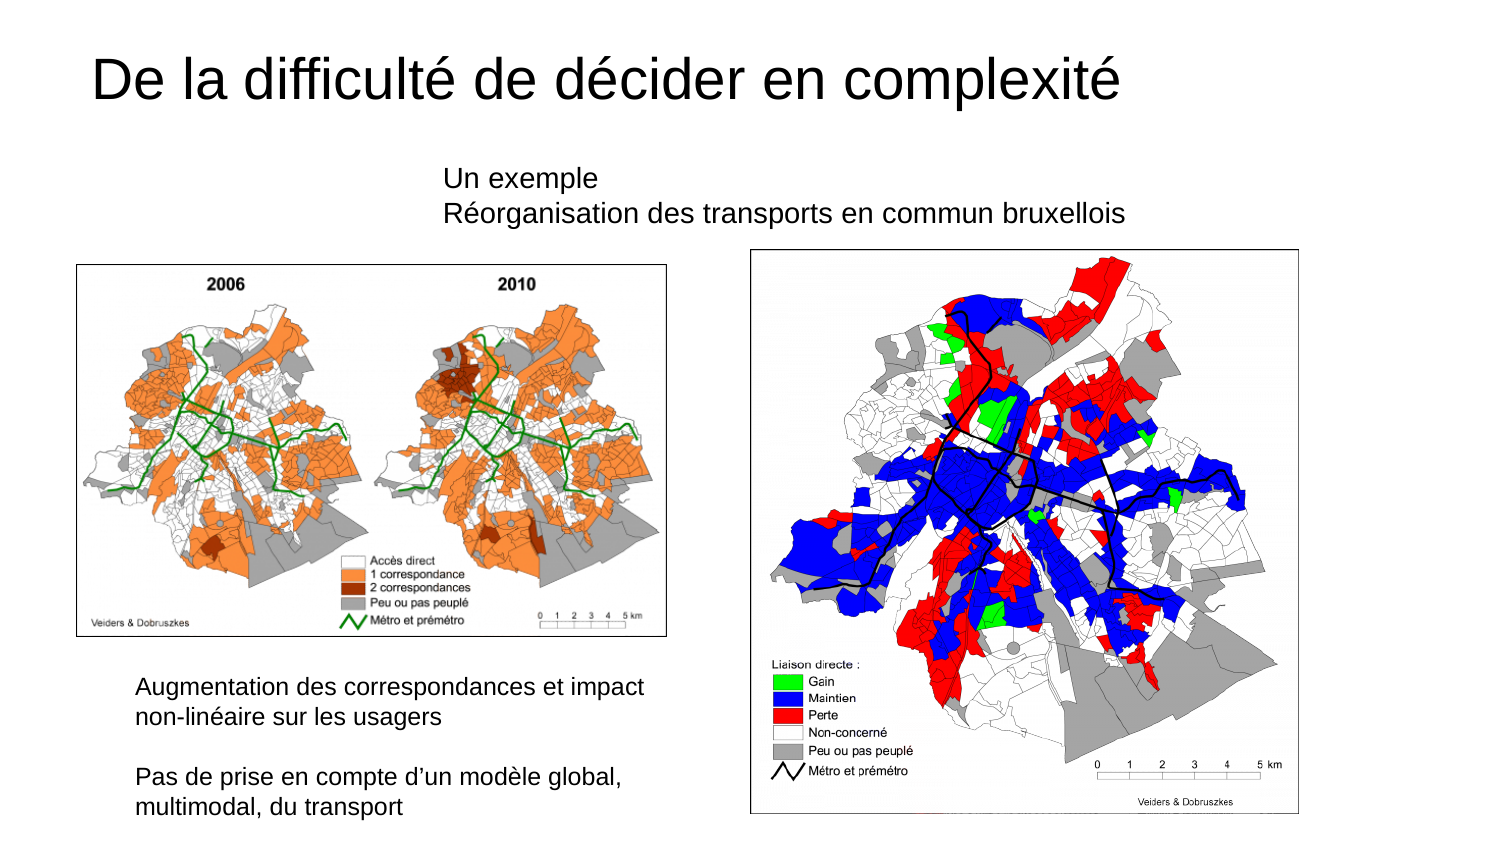

# De la difficulté de décider en complexité
Un exemple
Réorganisation des transports en commun bruxellois
Augmentation des correspondances et impact non-linéaire sur les usagers
Pas de prise en compte d’un modèle global, multimodal, du transport